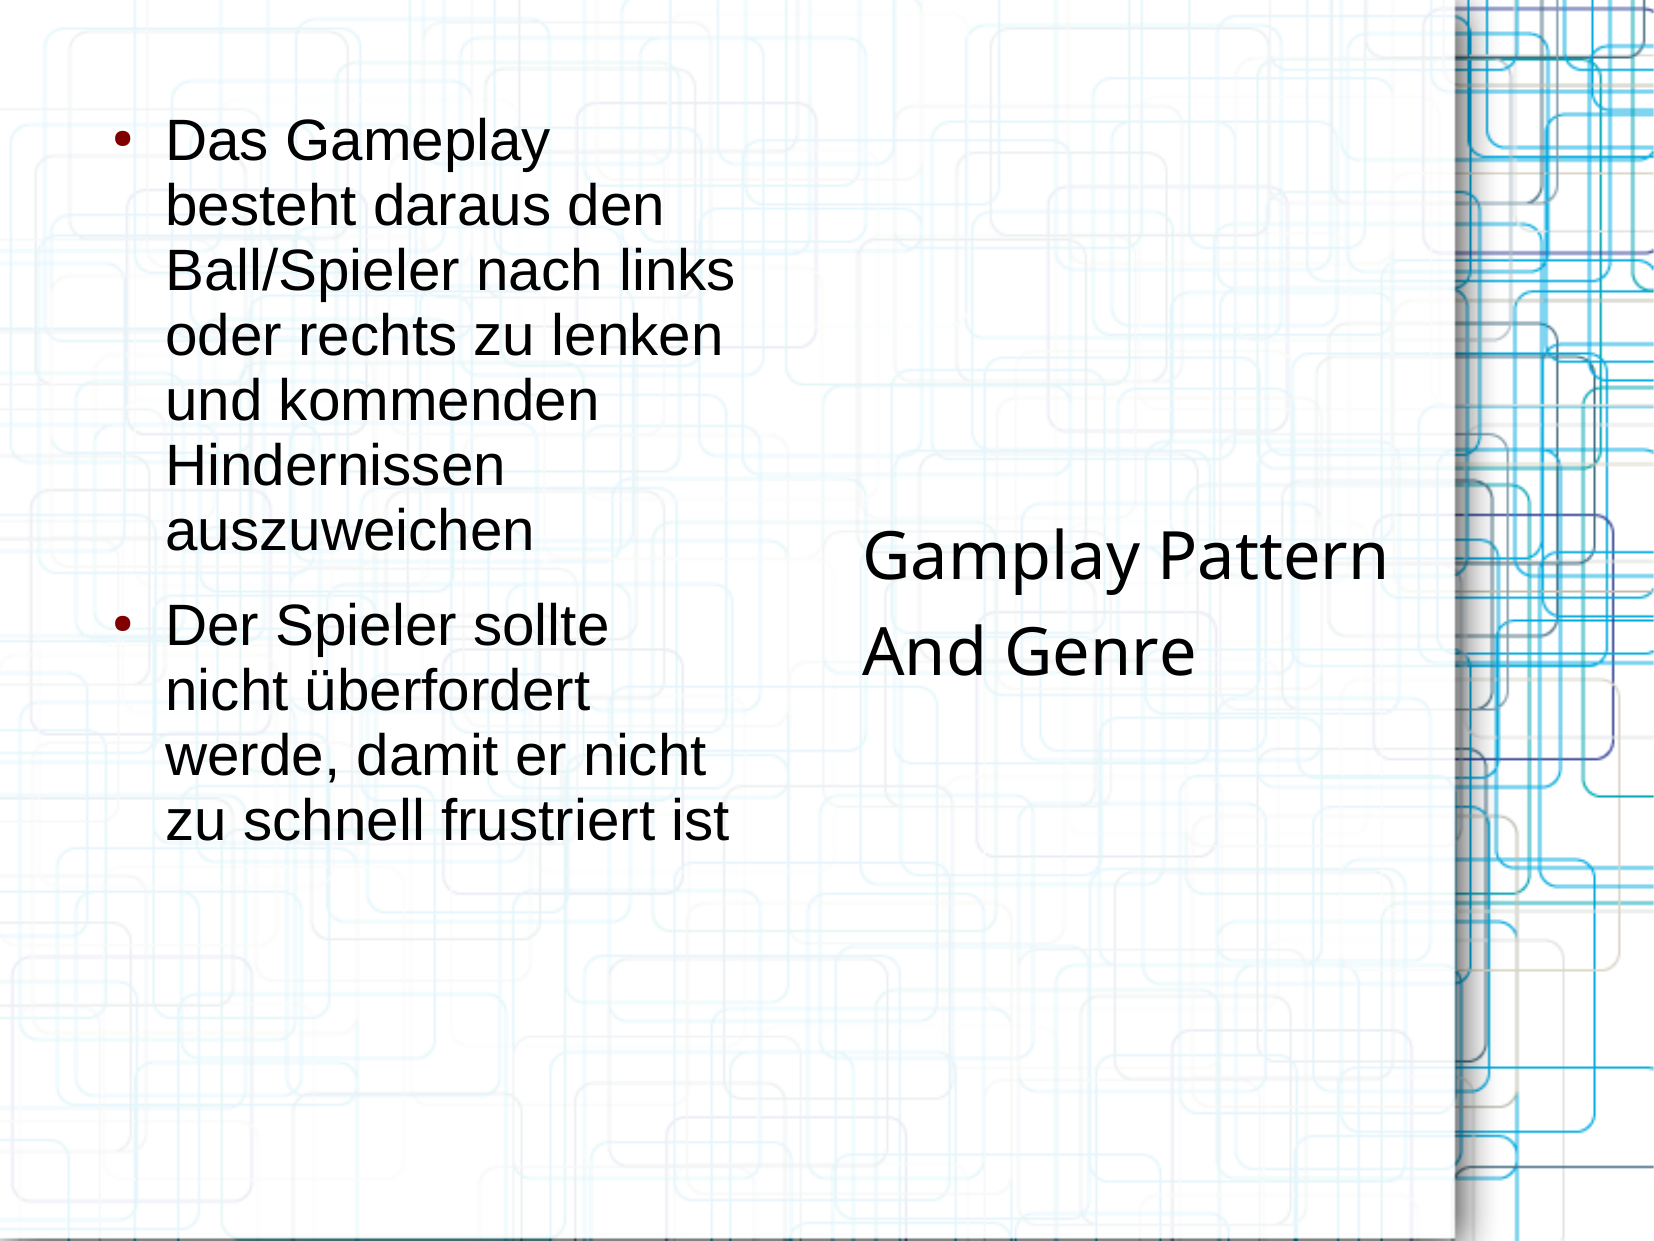

# Das Gameplay besteht daraus den Ball/Spieler nach links oder rechts zu lenken und kommenden Hindernissen auszuweichen
Der Spieler sollte nicht überfordert werde, damit er nicht zu schnell frustriert ist
Gamplay Pattern
And Genre